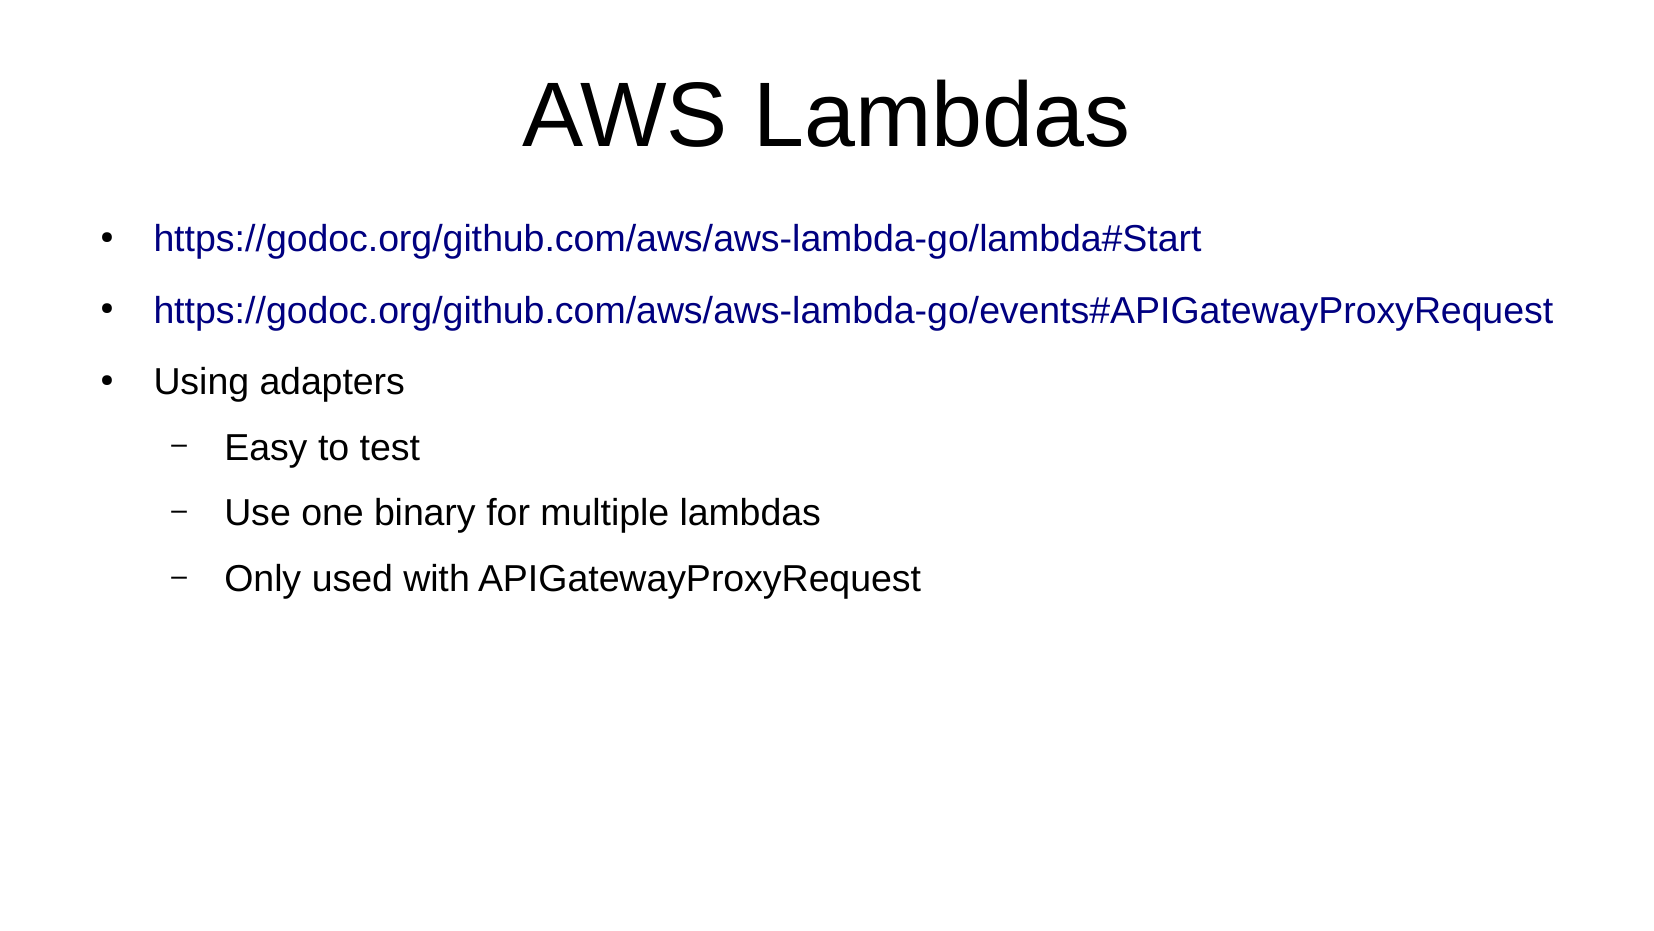

# AWS Lambdas
https://godoc.org/github.com/aws/aws-lambda-go/lambda#Start
https://godoc.org/github.com/aws/aws-lambda-go/events#APIGatewayProxyRequest
Using adapters
Easy to test
Use one binary for multiple lambdas
Only used with APIGatewayProxyRequest